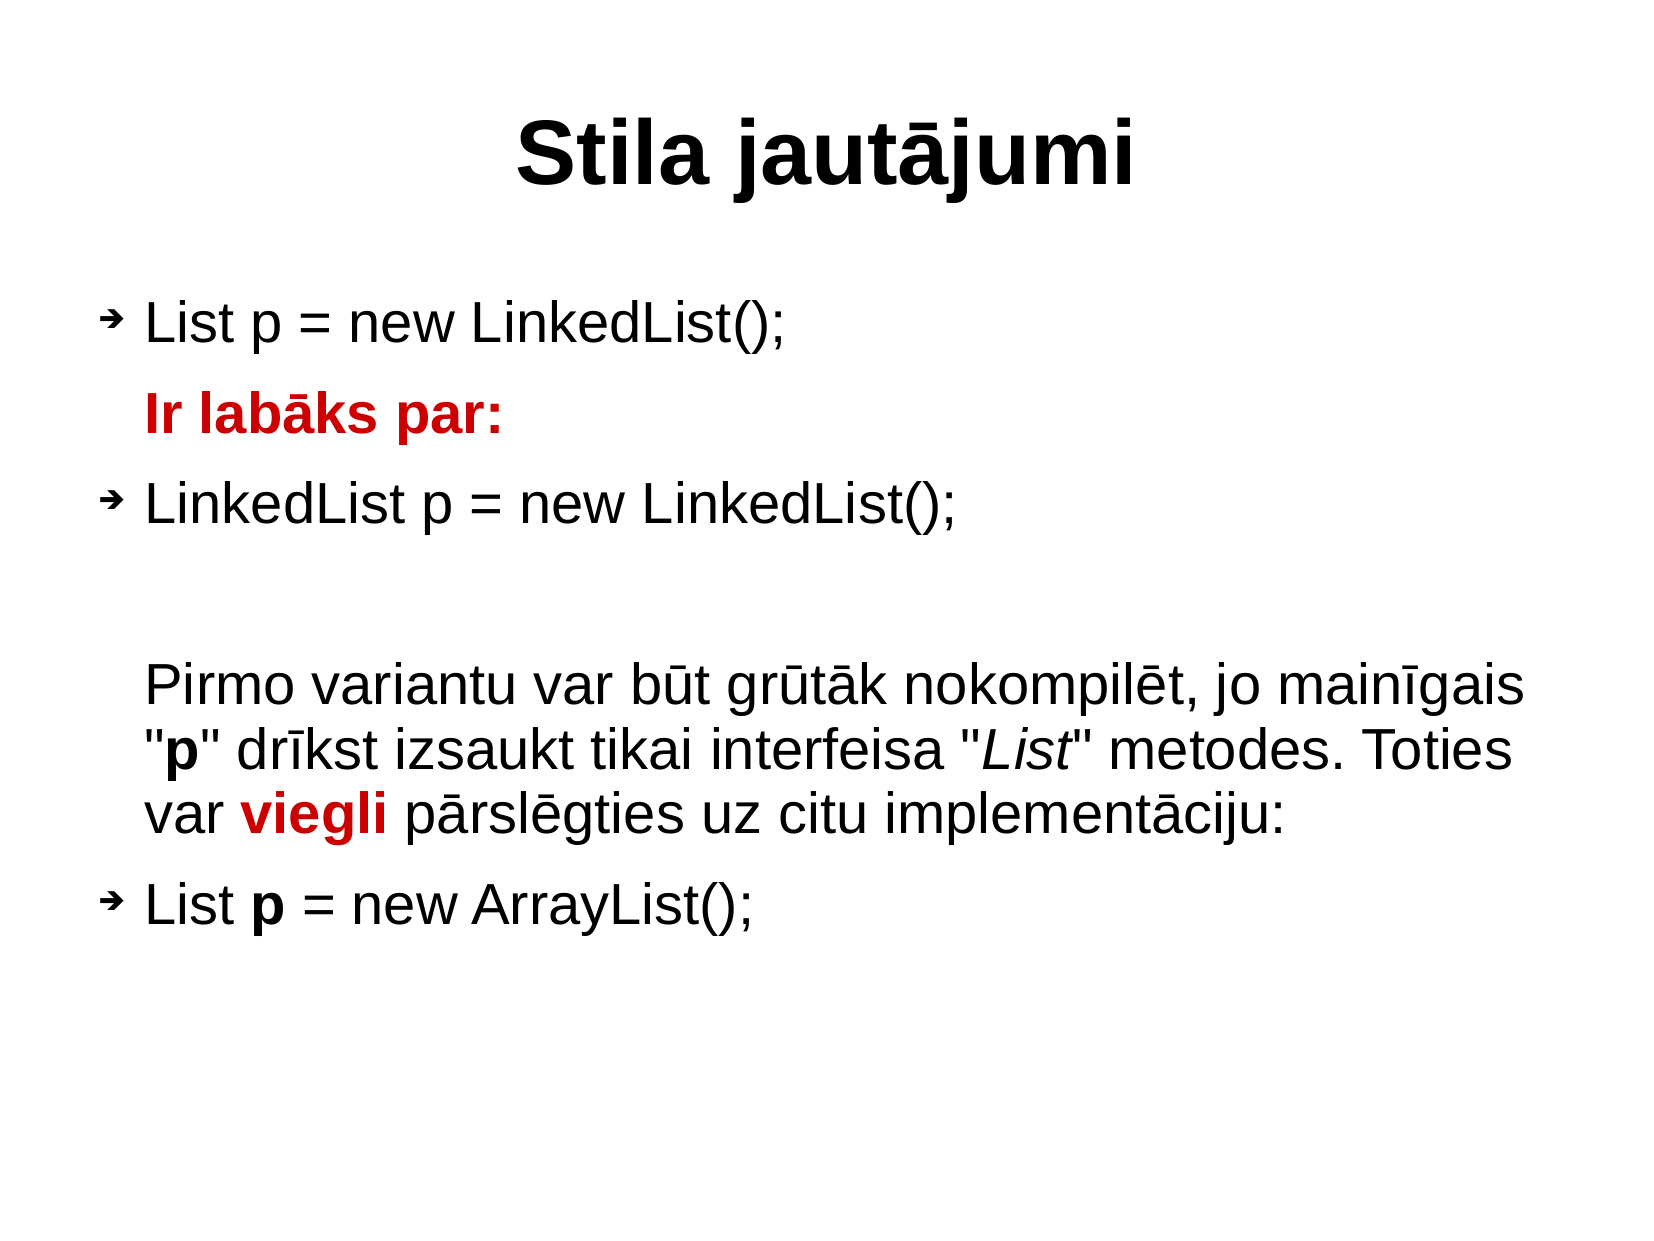

# Stila jautājumi
List p = new LinkedList();
Ir labāks par:
LinkedList p = new LinkedList();
Pirmo variantu var būt grūtāk nokompilēt, jo mainīgais "p" drīkst izsaukt tikai interfeisa "List" metodes. Toties var viegli pārslēgties uz citu implementāciju:
List p = new ArrayList();